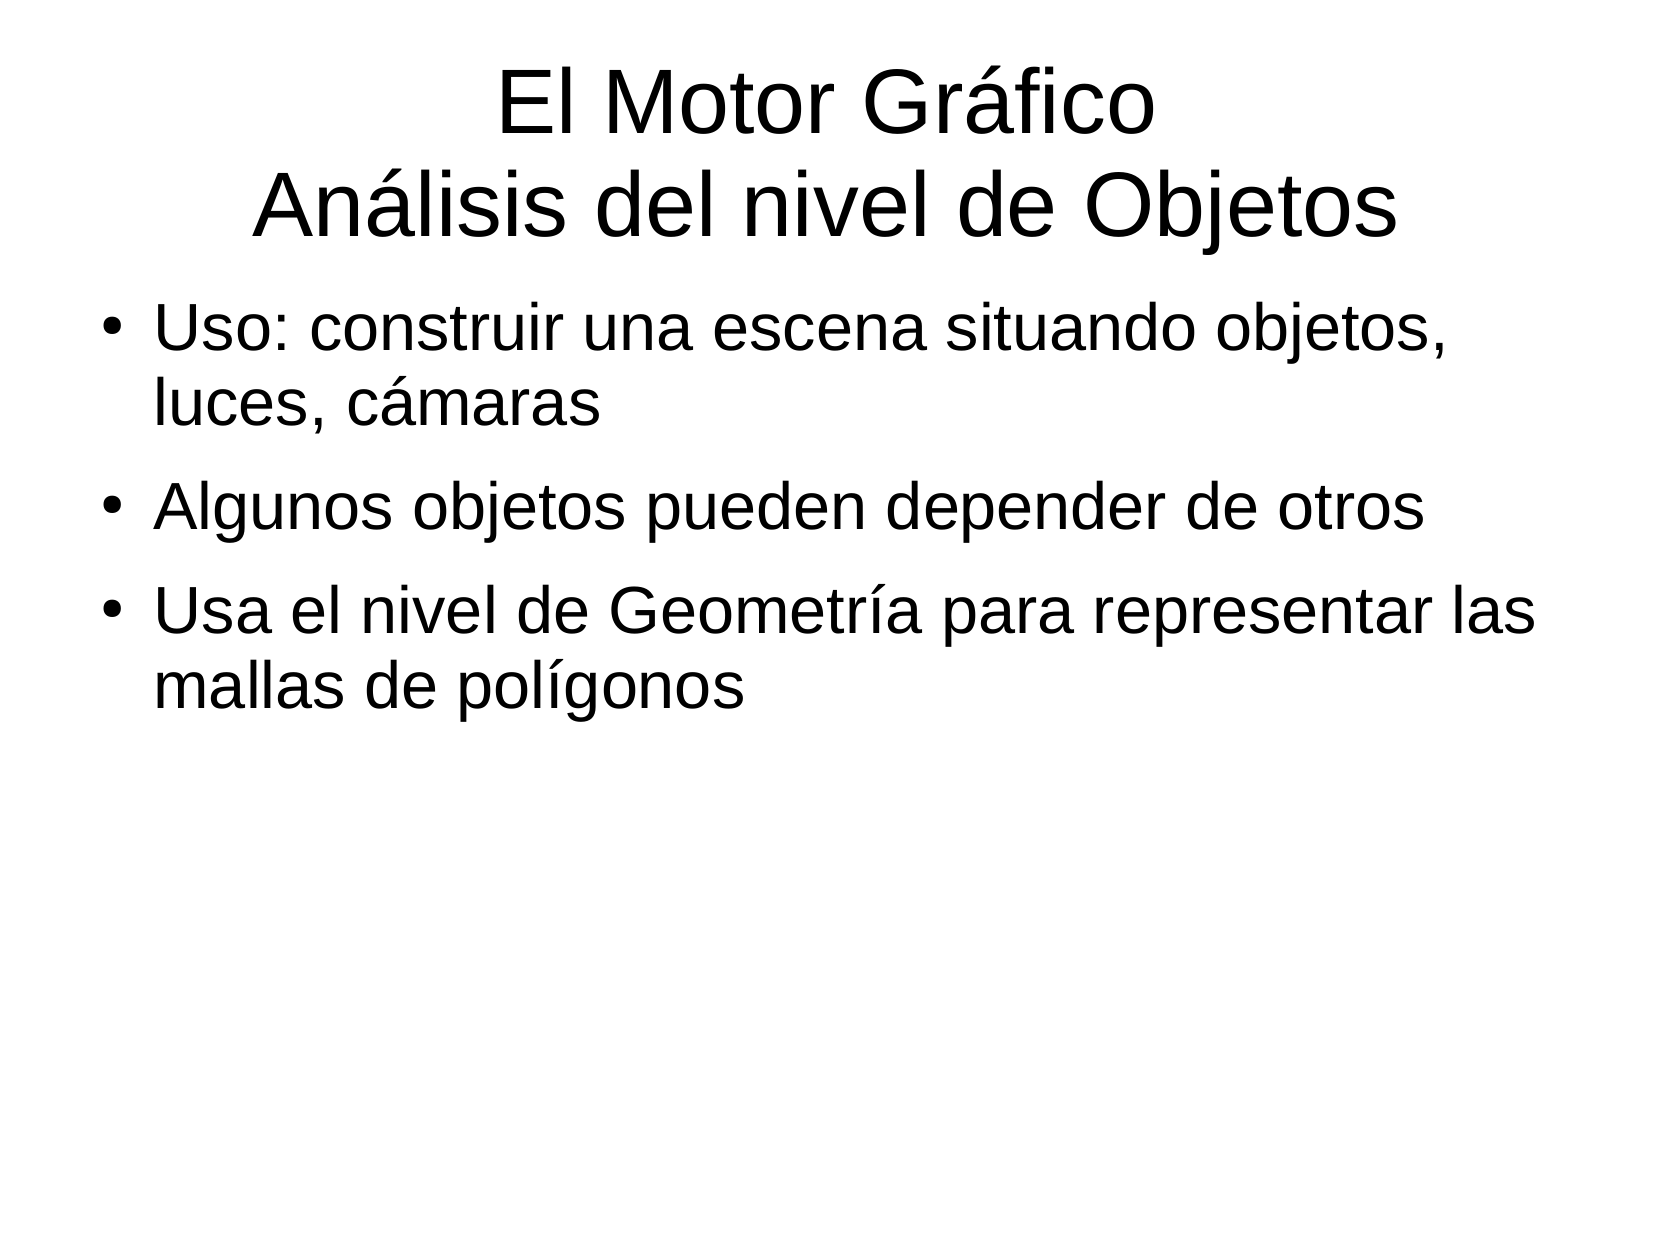

# El Motor Gráfico Análisis del nivel de Objetos
Uso: construir una escena situando objetos, luces, cámaras
Algunos objetos pueden depender de otros
Usa el nivel de Geometría para representar las mallas de polígonos